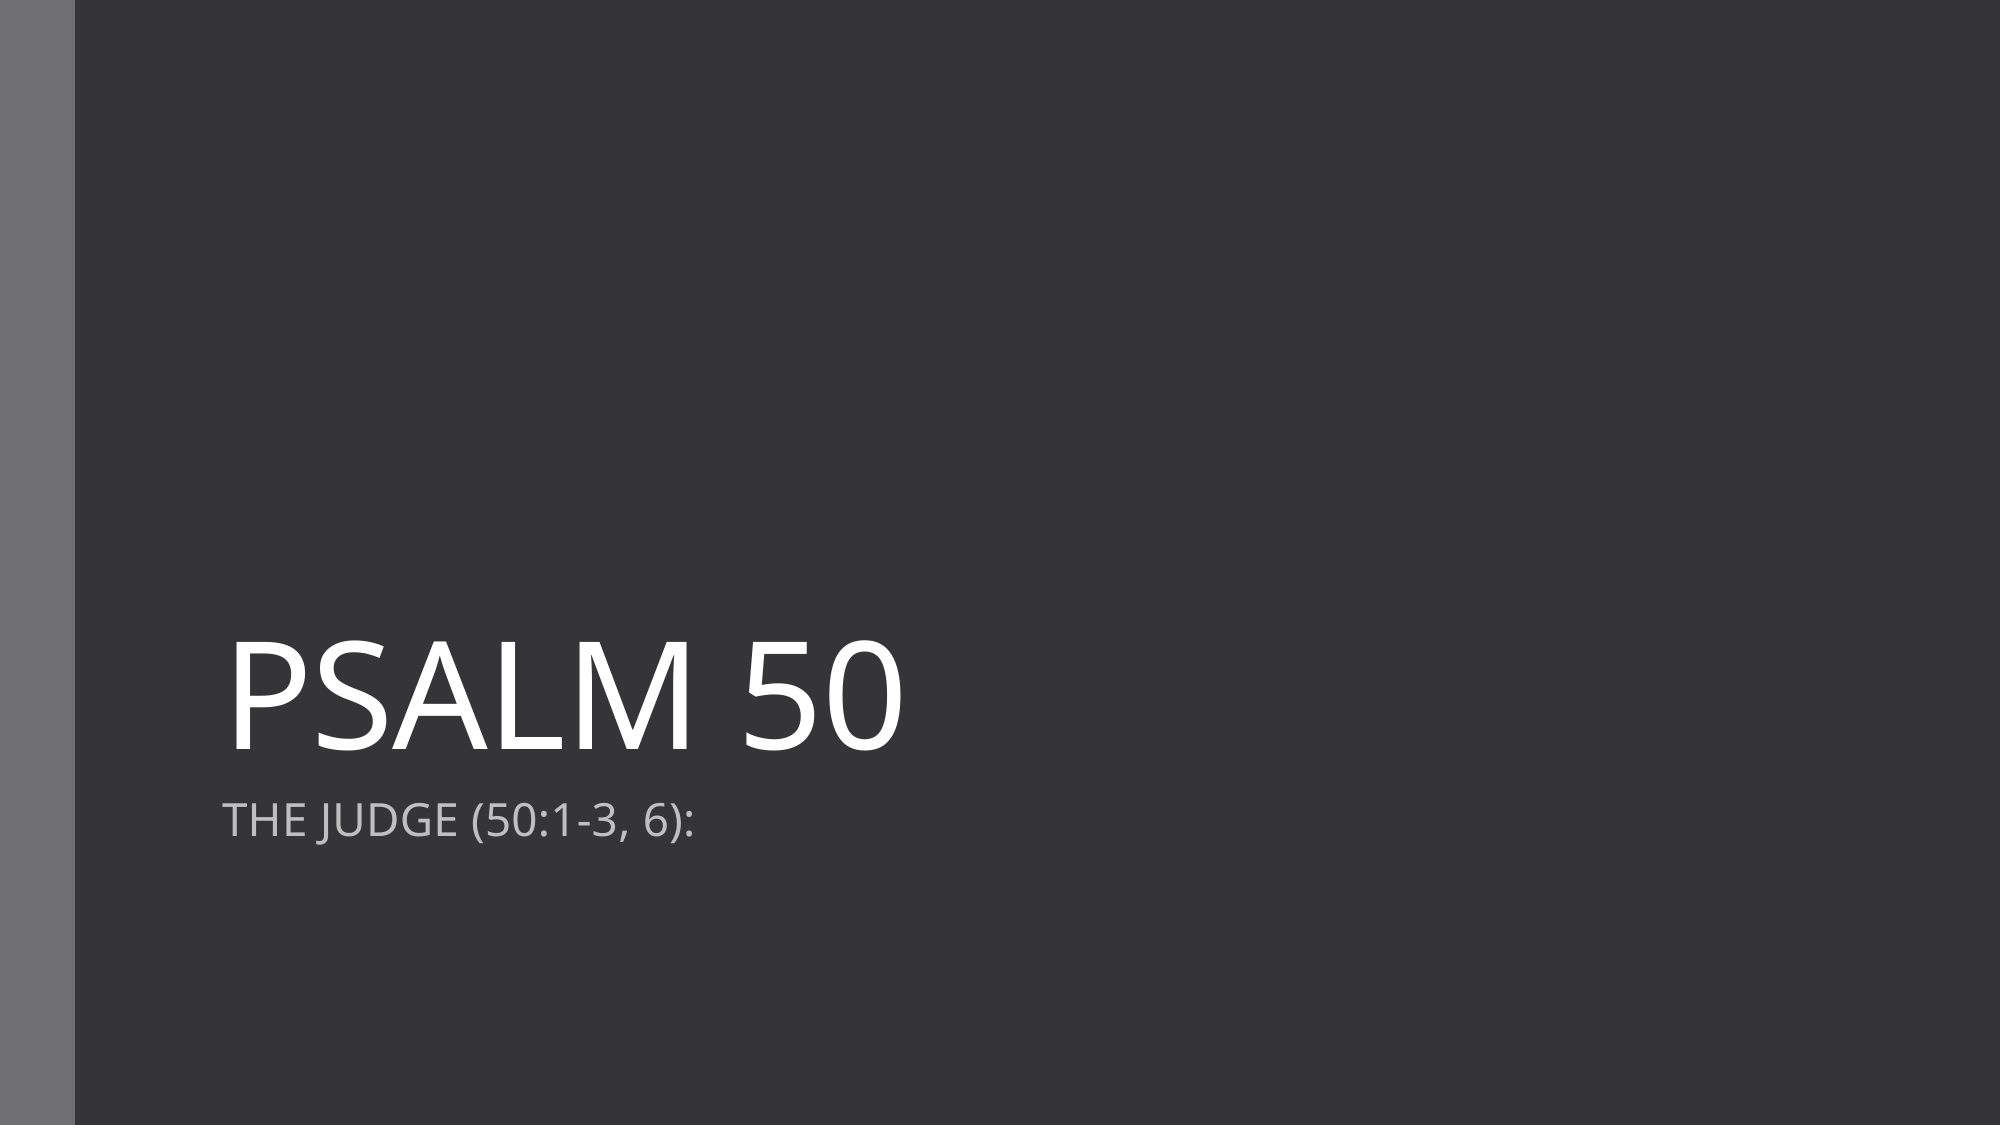

# PSALM 50
THE JUDGE (50:1-3, 6):